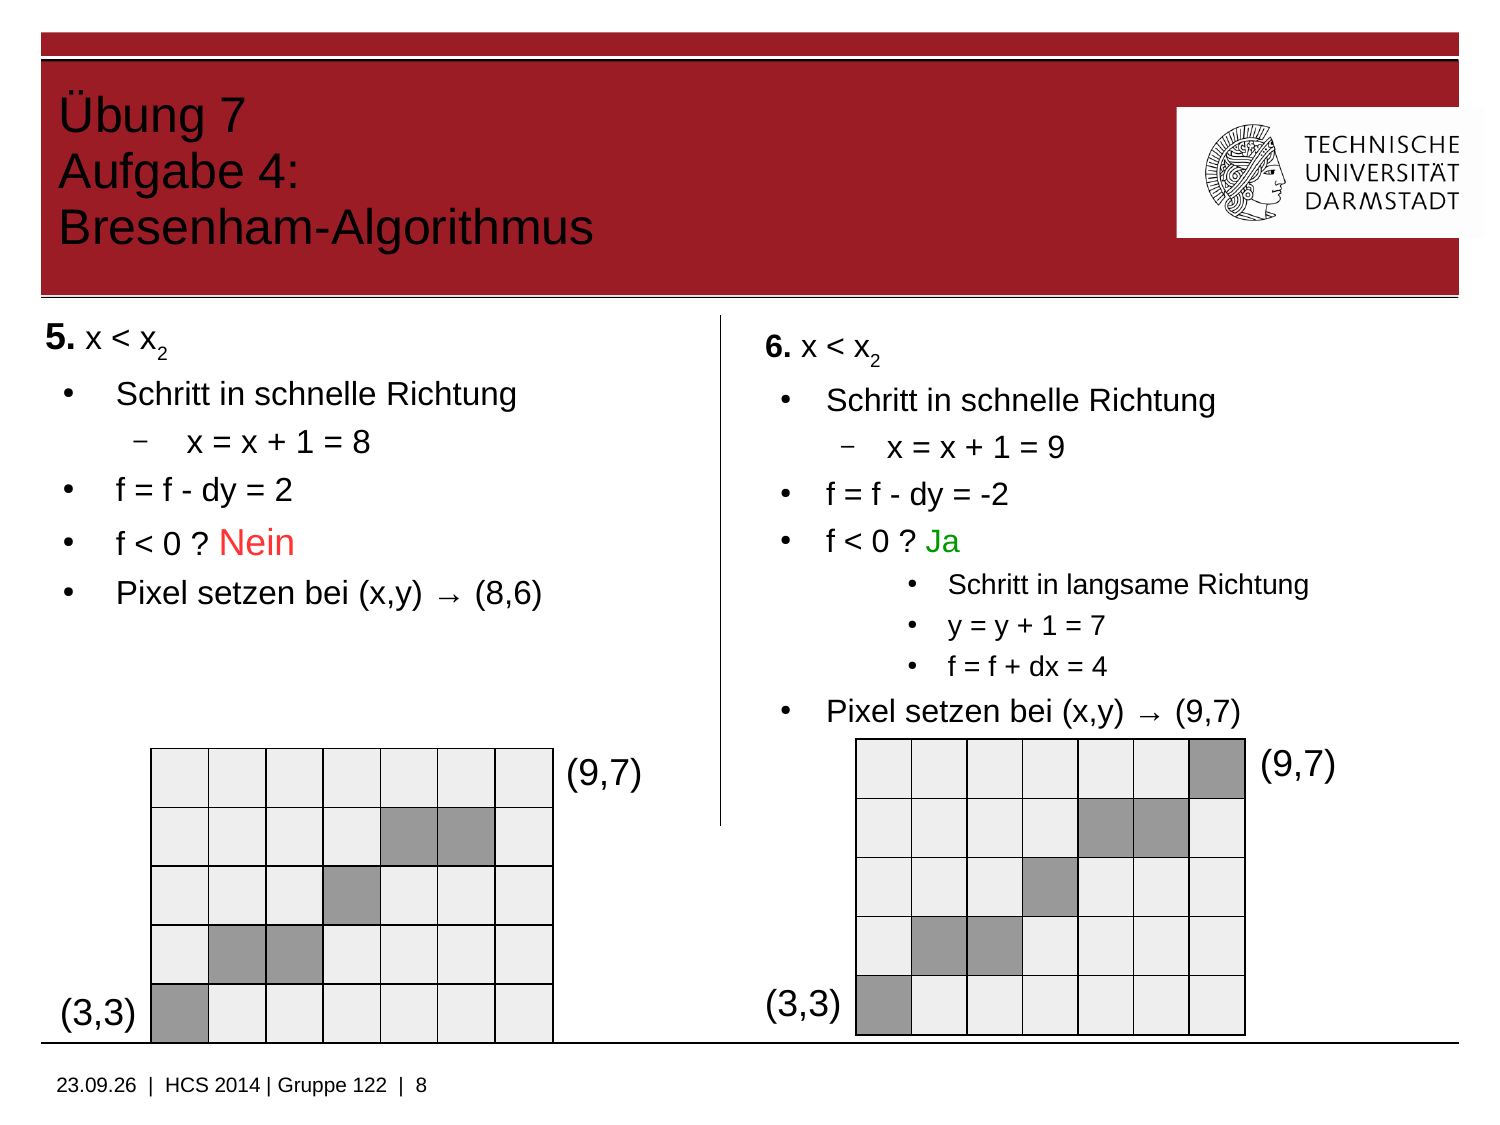

# Übung 7 Aufgabe 4: Bresenham-Algorithmus
5. x < x2
Schritt in schnelle Richtung
x = x + 1 = 8
f = f - dy = 2
f < 0 ? Nein
Pixel setzen bei (x,y) → (8,6)
6. x < x2
Schritt in schnelle Richtung
x = x + 1 = 9
f = f - dy = -2
f < 0 ? Ja
Schritt in langsame Richtung
y = y + 1 = 7
f = f + dx = 4
Pixel setzen bei (x,y) → (9,7)
(9,7)
| | | | | | | |
| --- | --- | --- | --- | --- | --- | --- |
| | | | | | | |
| | | | | | | |
| | | | | | | |
| | | | | | | |
(9,7)
| | | | | | | |
| --- | --- | --- | --- | --- | --- | --- |
| | | | | | | |
| | | | | | | |
| | | | | | | |
| | | | | | | |
(3,3)
(3,3)